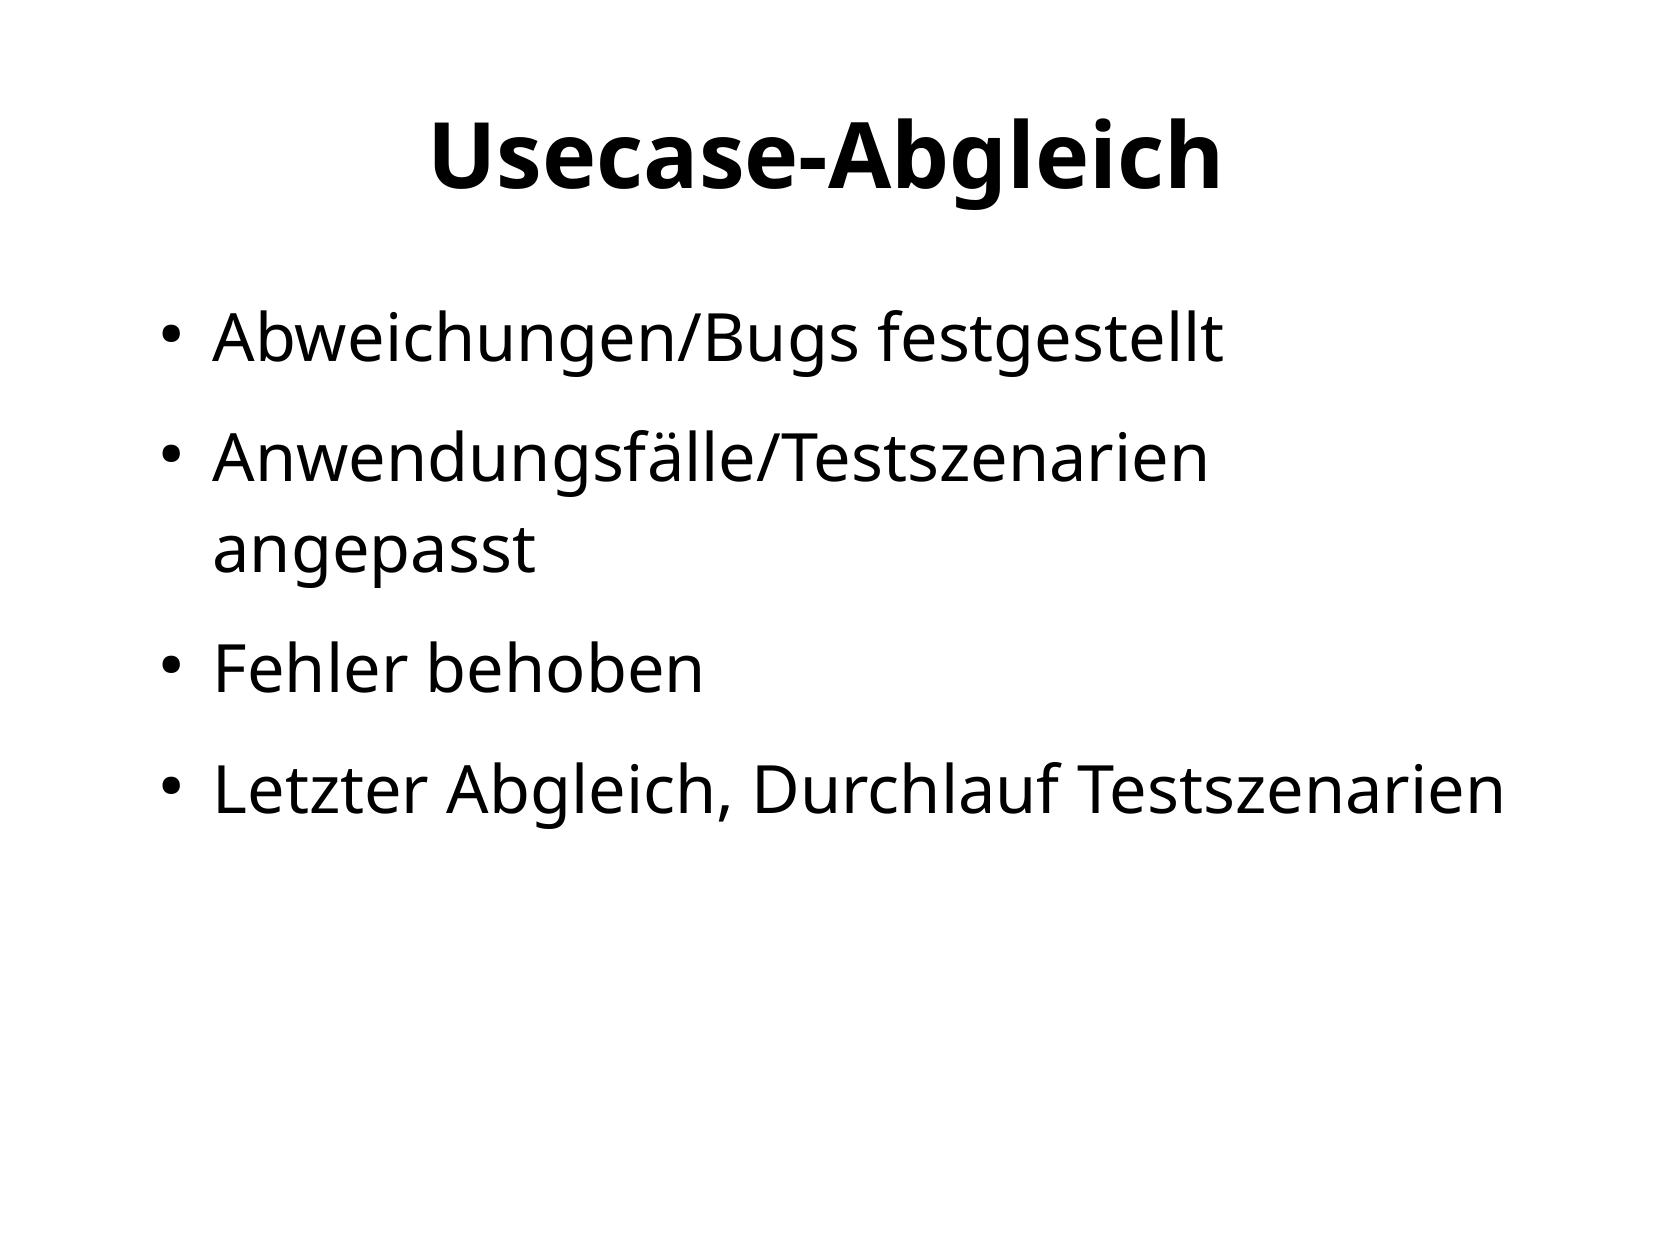

# Usecase-Abgleich
Abweichungen/Bugs festgestellt
Anwendungsfälle/Testszenarien angepasst
Fehler behoben
Letzter Abgleich, Durchlauf Testszenarien